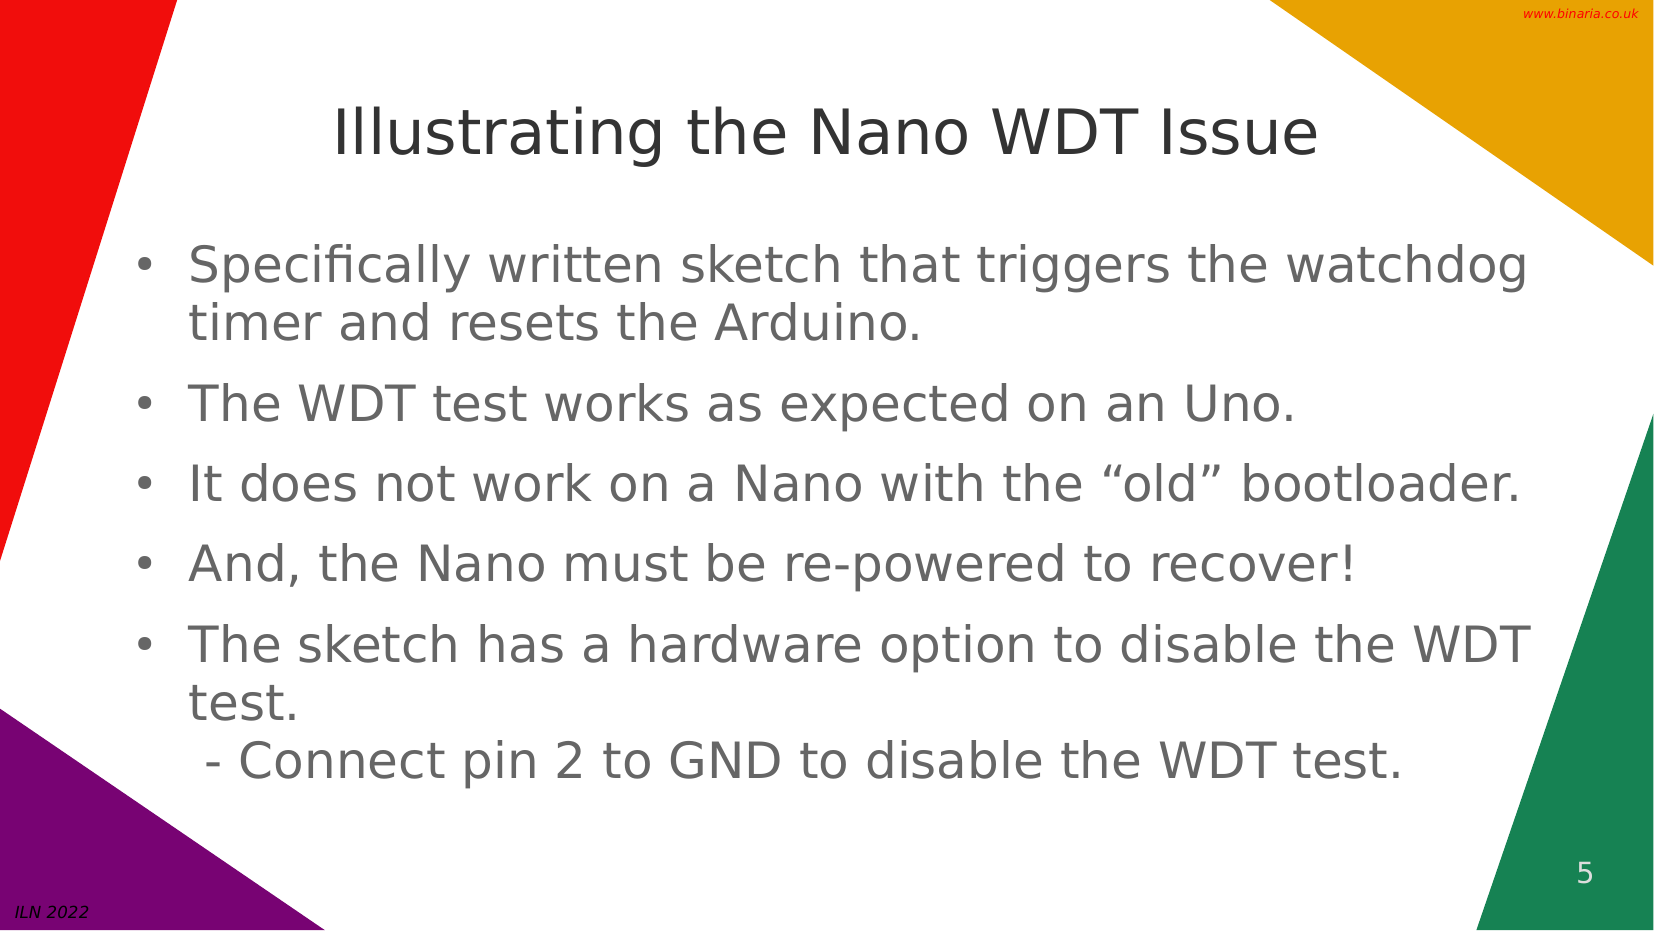

www.binaria.co.uk
# Illustrating the Nano WDT Issue
Specifically written sketch that triggers the watchdog timer and resets the Arduino.
The WDT test works as expected on an Uno.
It does not work on a Nano with the “old” bootloader.
And, the Nano must be re-powered to recover!
The sketch has a hardware option to disable the WDT test.
 - Connect pin 2 to GND to disable the WDT test.
5
ILN 2022